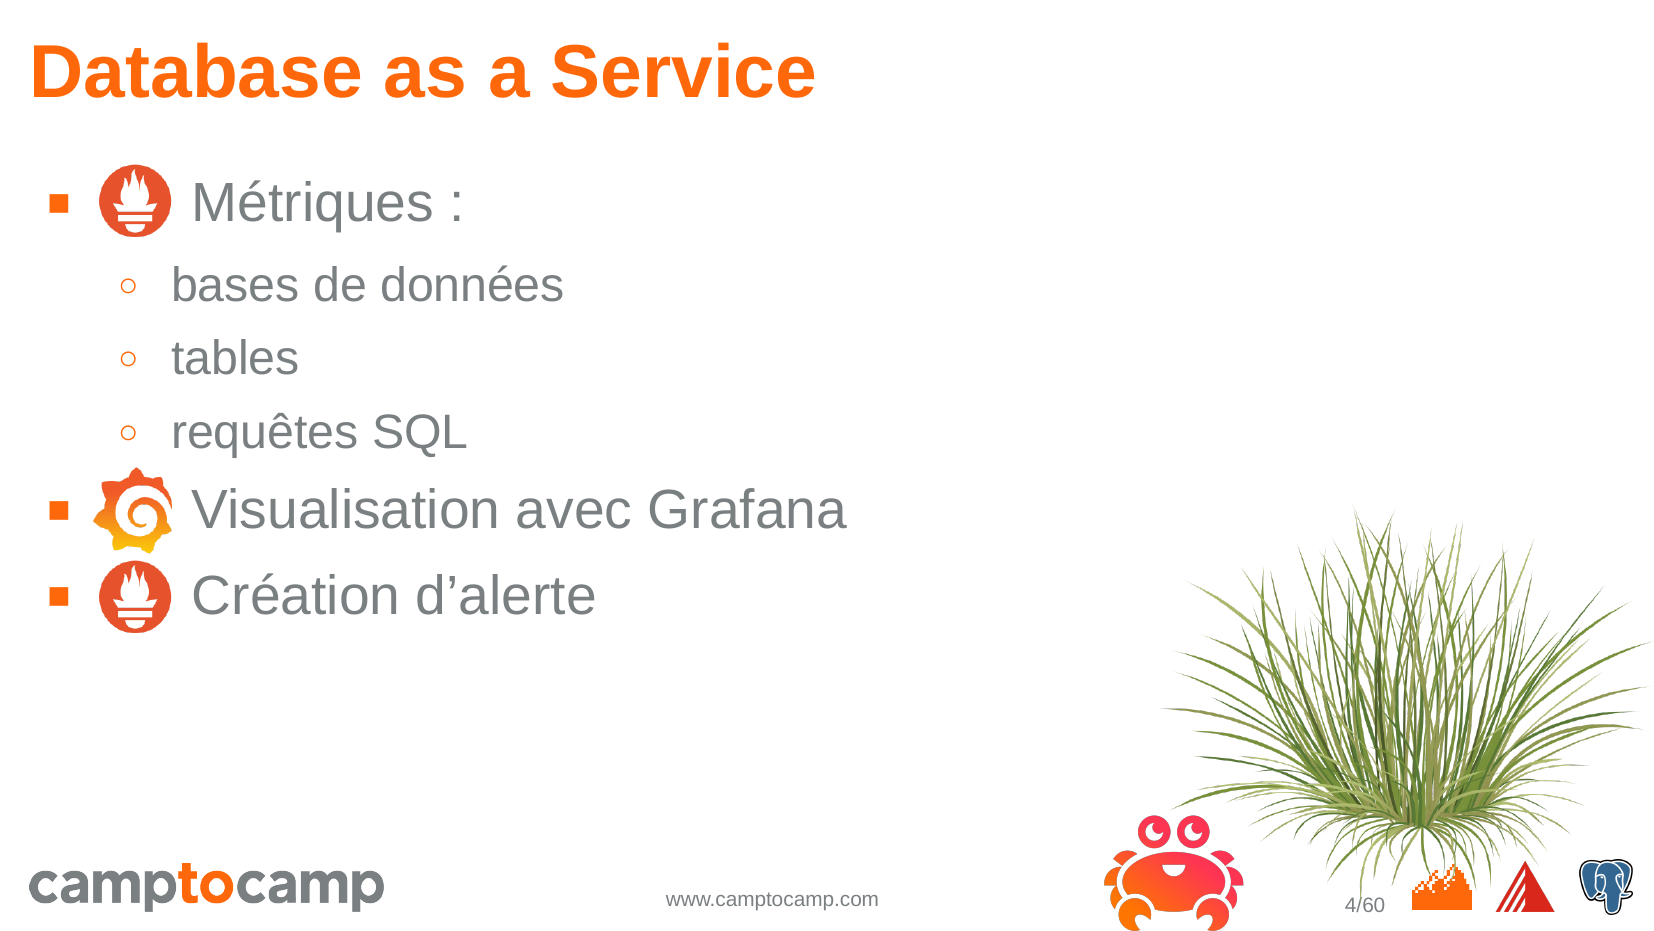

# Database as a Service
 Métriques :
bases de données
tables
requêtes SQL
 Visualisation avec Grafana
 Création d’alerte